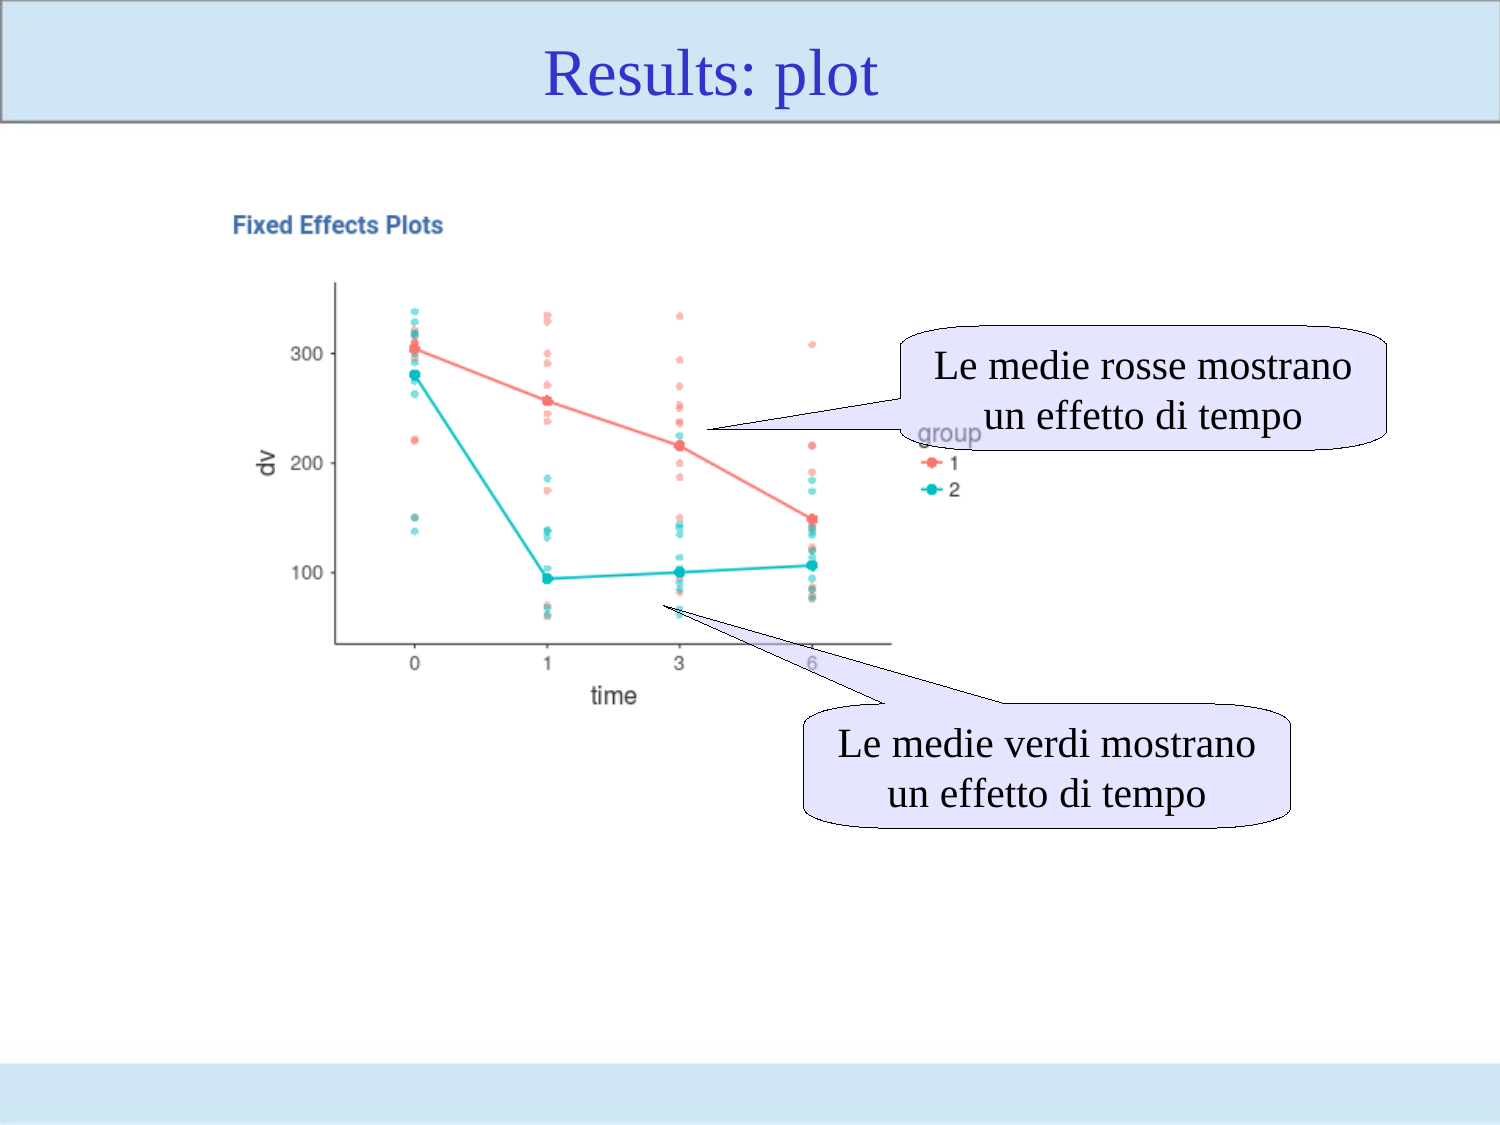

# Results: plot
Le medie rosse mostrano un effetto di tempo
Le medie verdi mostrano un effetto di tempo